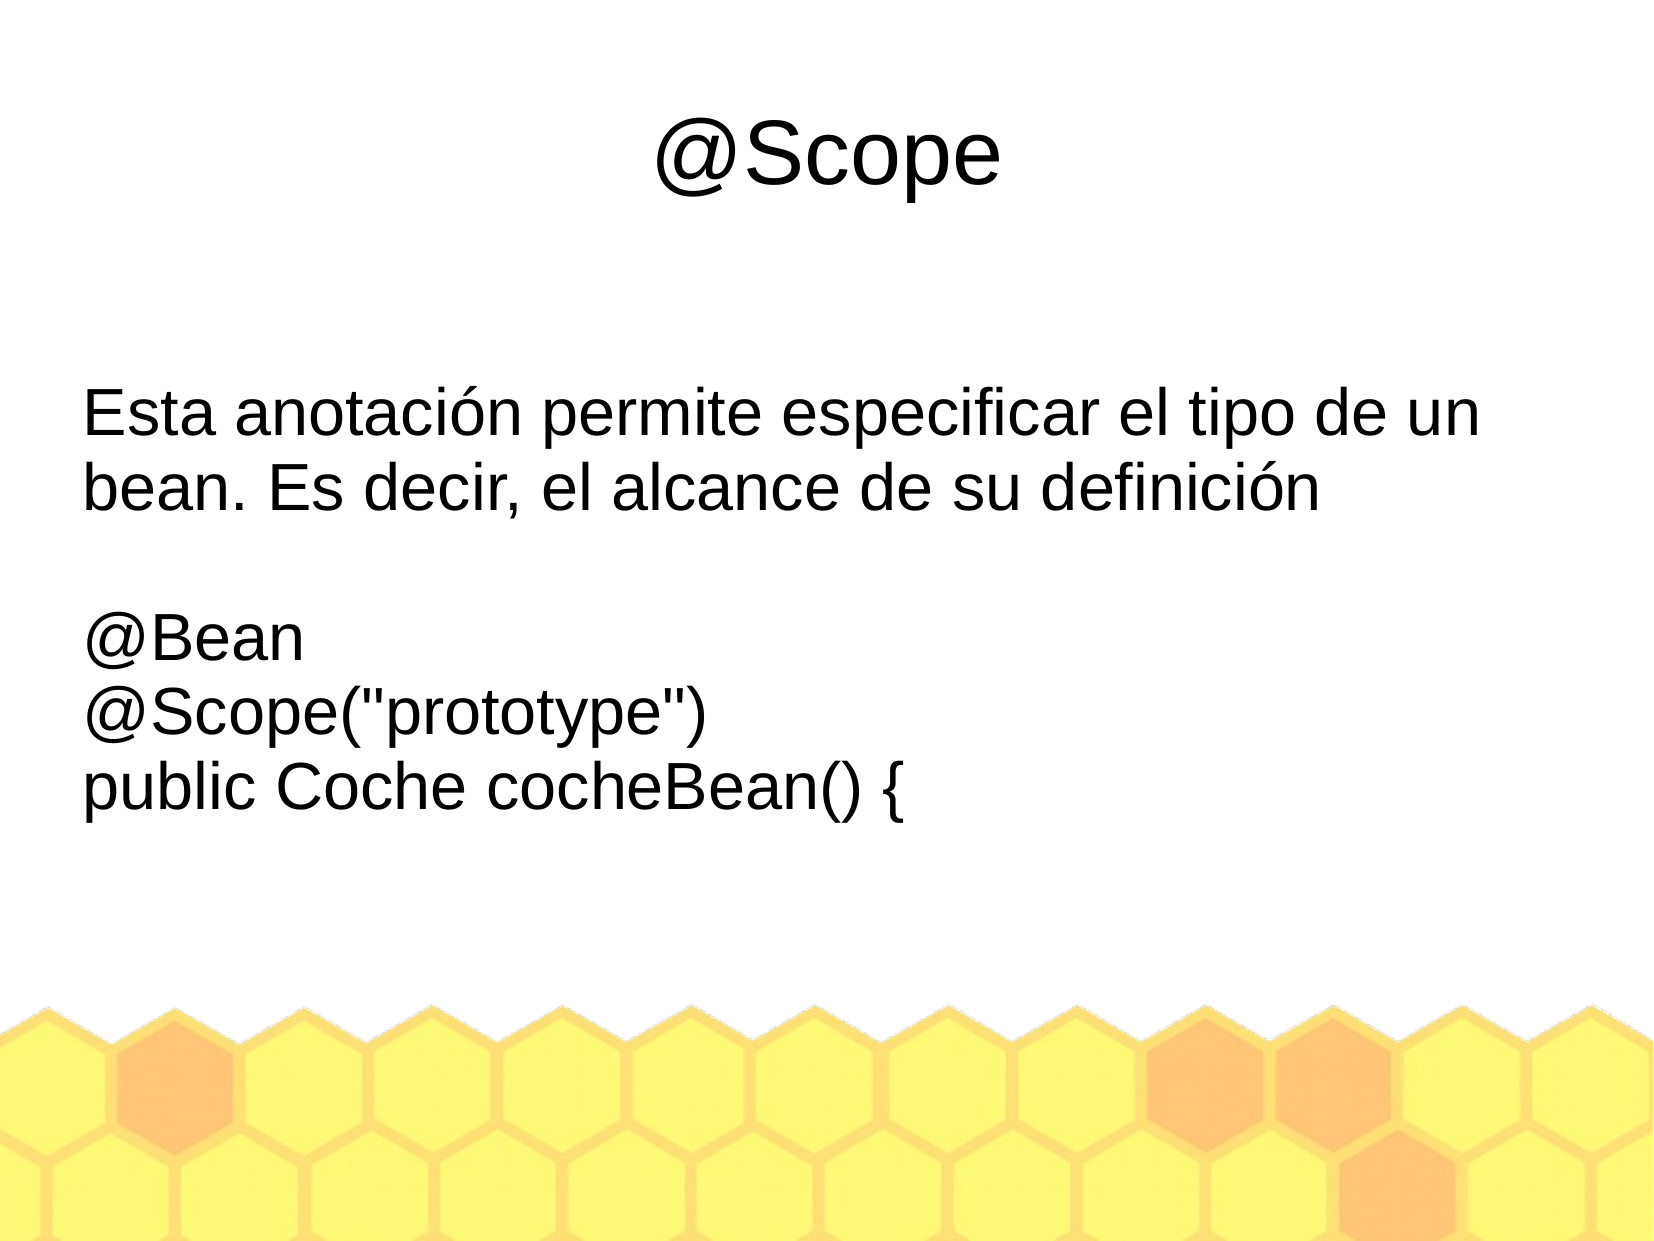

# @Scope
Esta anotación permite especificar el tipo de un bean. Es decir, el alcance de su definición
@Bean
@Scope("prototype")
public Coche cocheBean() {